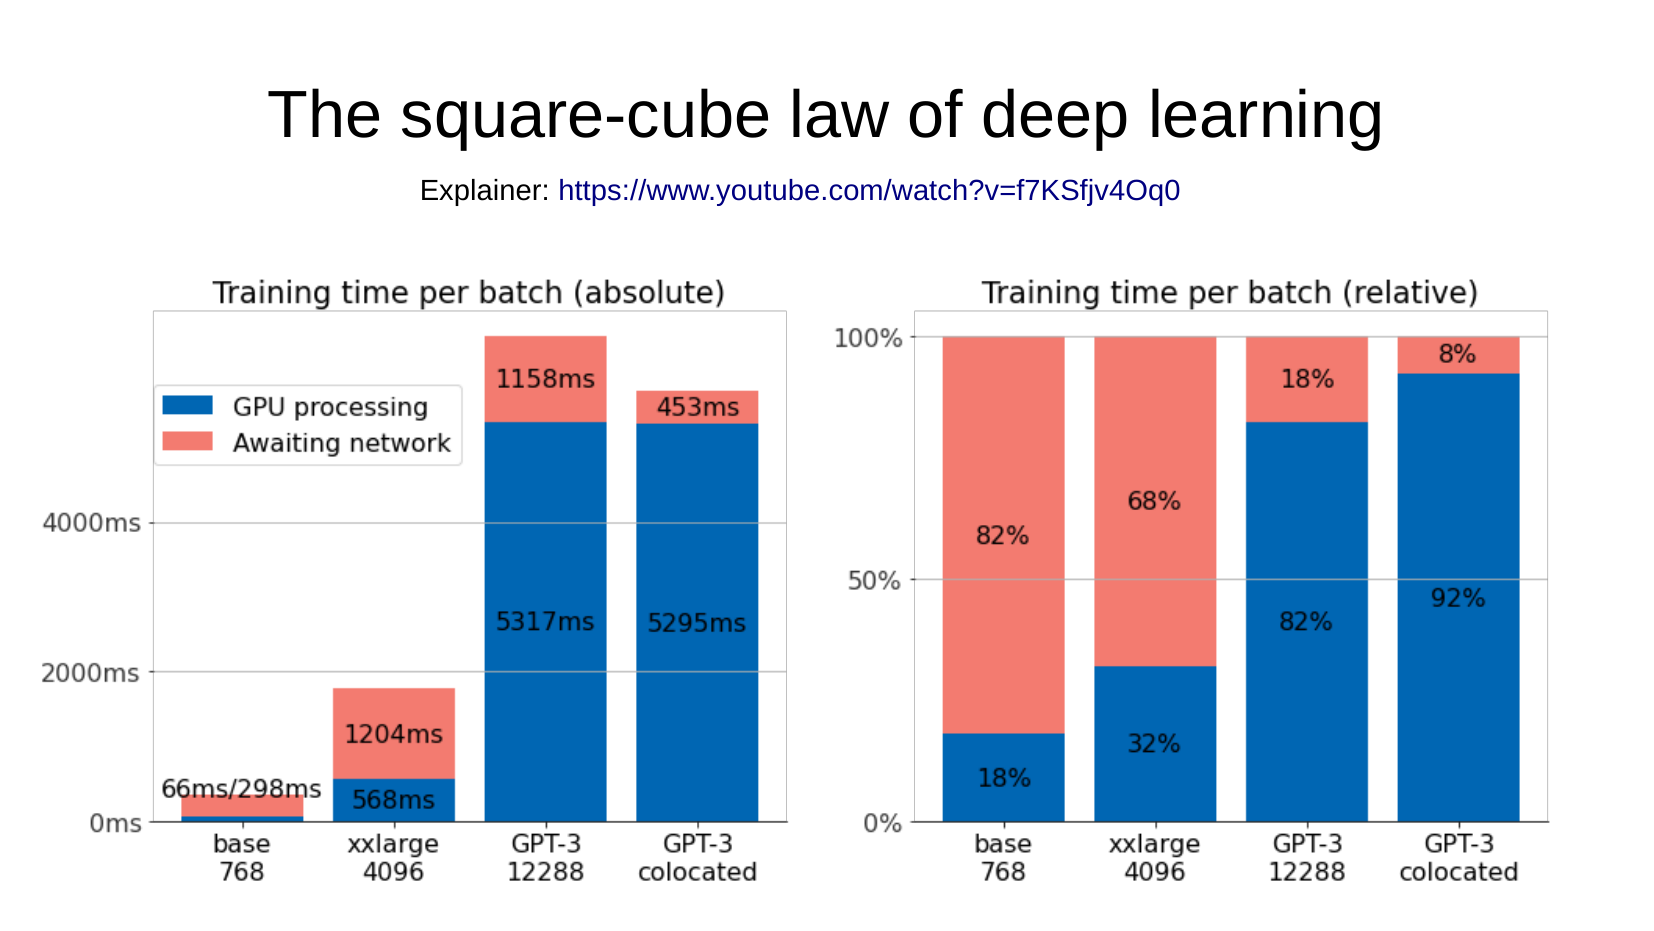

# The square-cube law of deep learning
Explainer: https://www.youtube.com/watch?v=f7KSfjv4Oq0